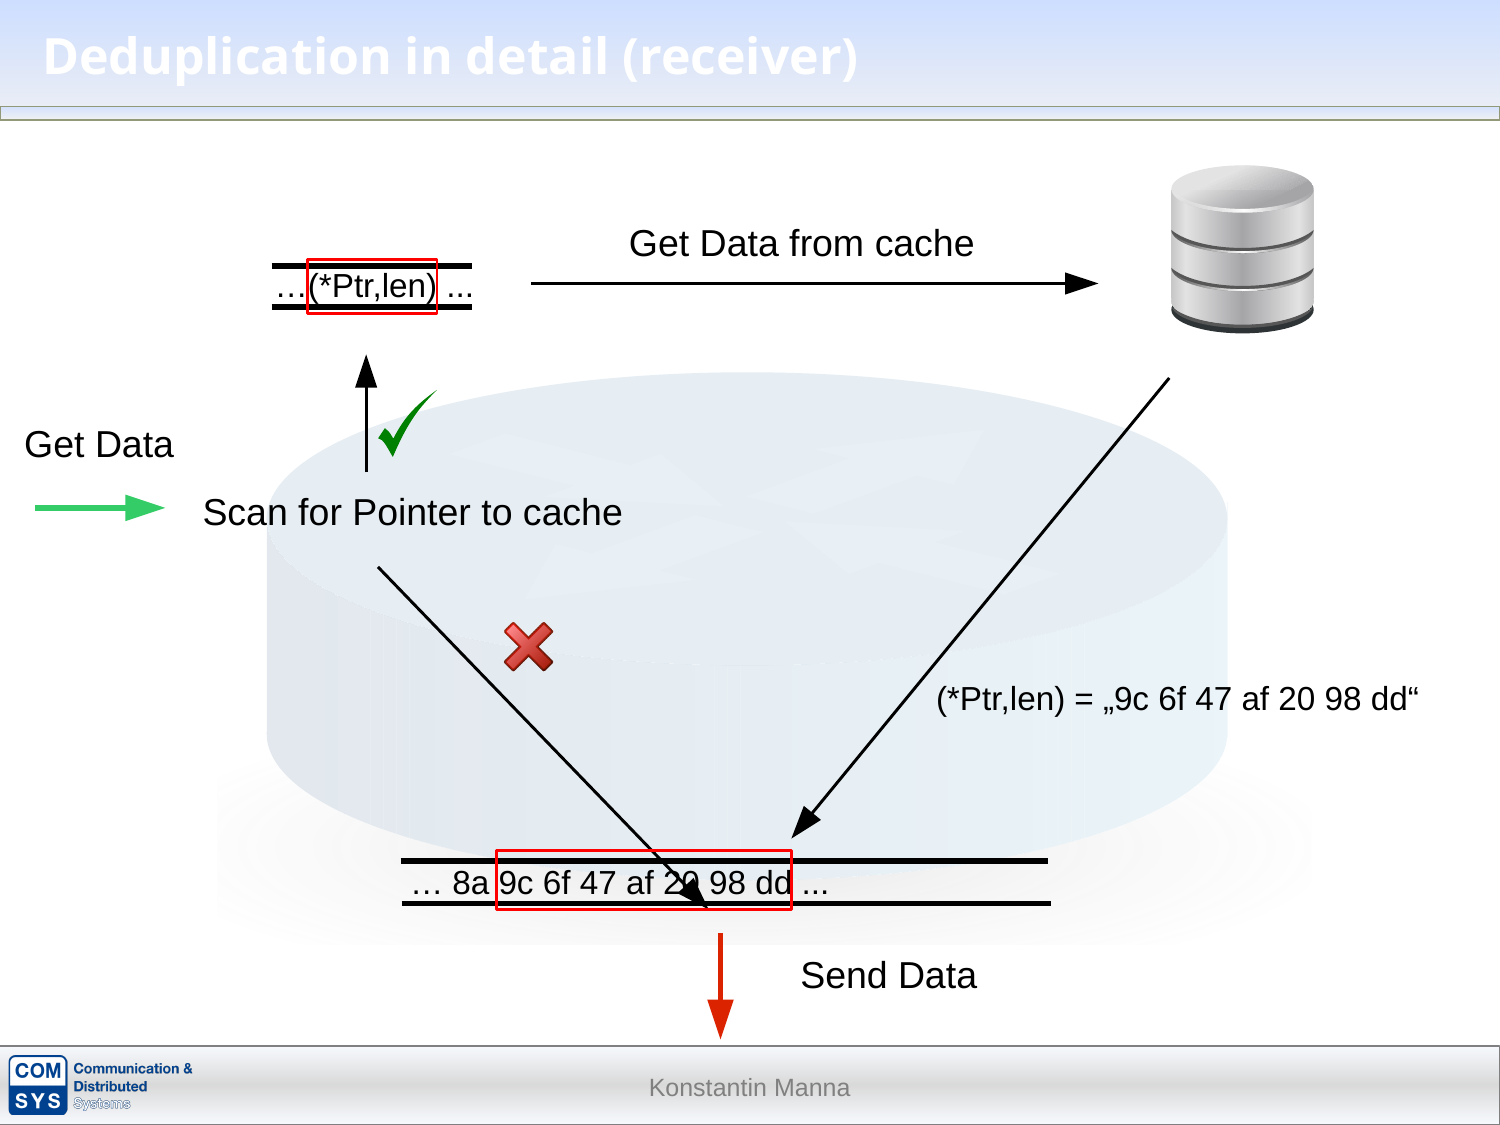

# Deduplication in detail (receiver)
Get Data from cache
…(*Ptr,len) ...
Get Data
Scan for Pointer to cache
(*Ptr,len) = „9c 6f 47 af 20 98 dd“
… 8a 9c 6f 47 af 20 98 dd ...
Send Data